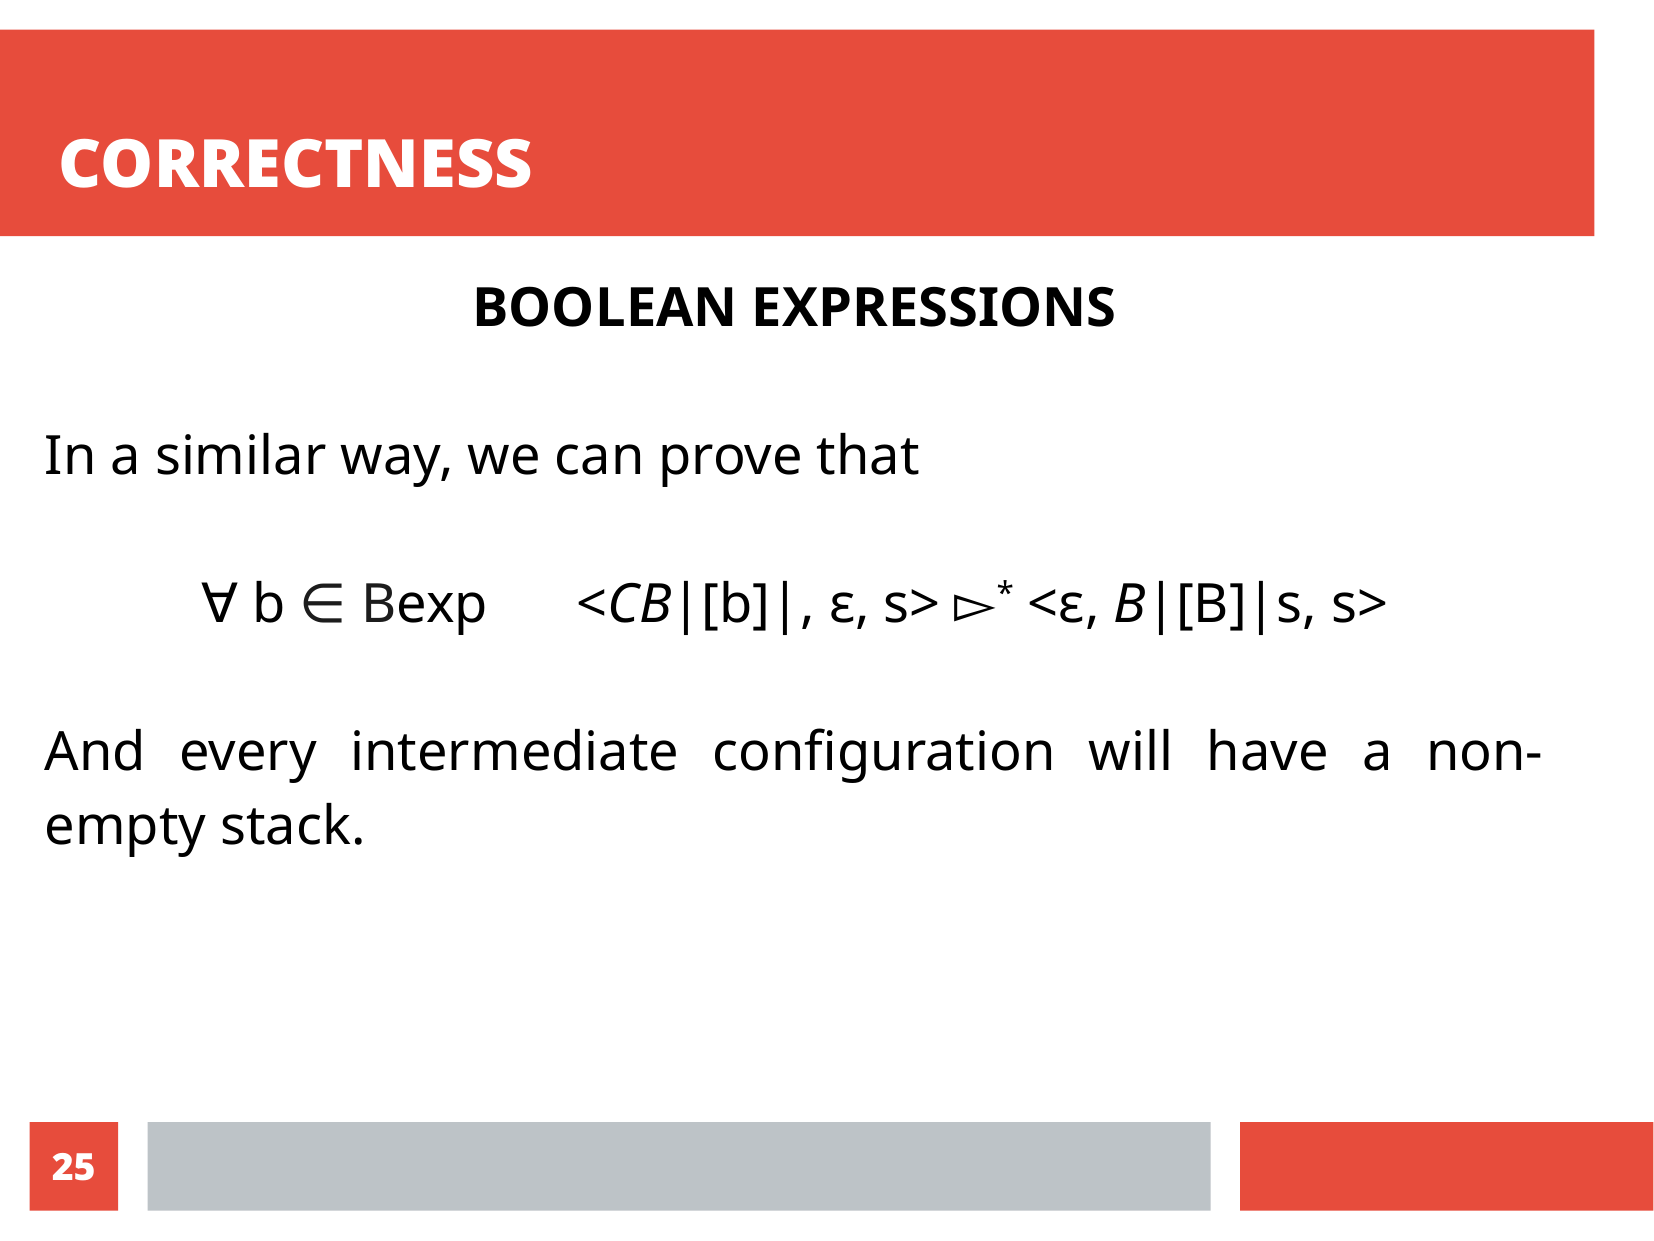

# CORRECTNESS
BOOLEAN EXPRESSIONS
In a similar way, we can prove that
∀ b ∈ Bexp		<CB|[b]|, ε, s> ▻* <ε, B|[B]|s, s>
And every intermediate configuration will have a non-empty stack.
25